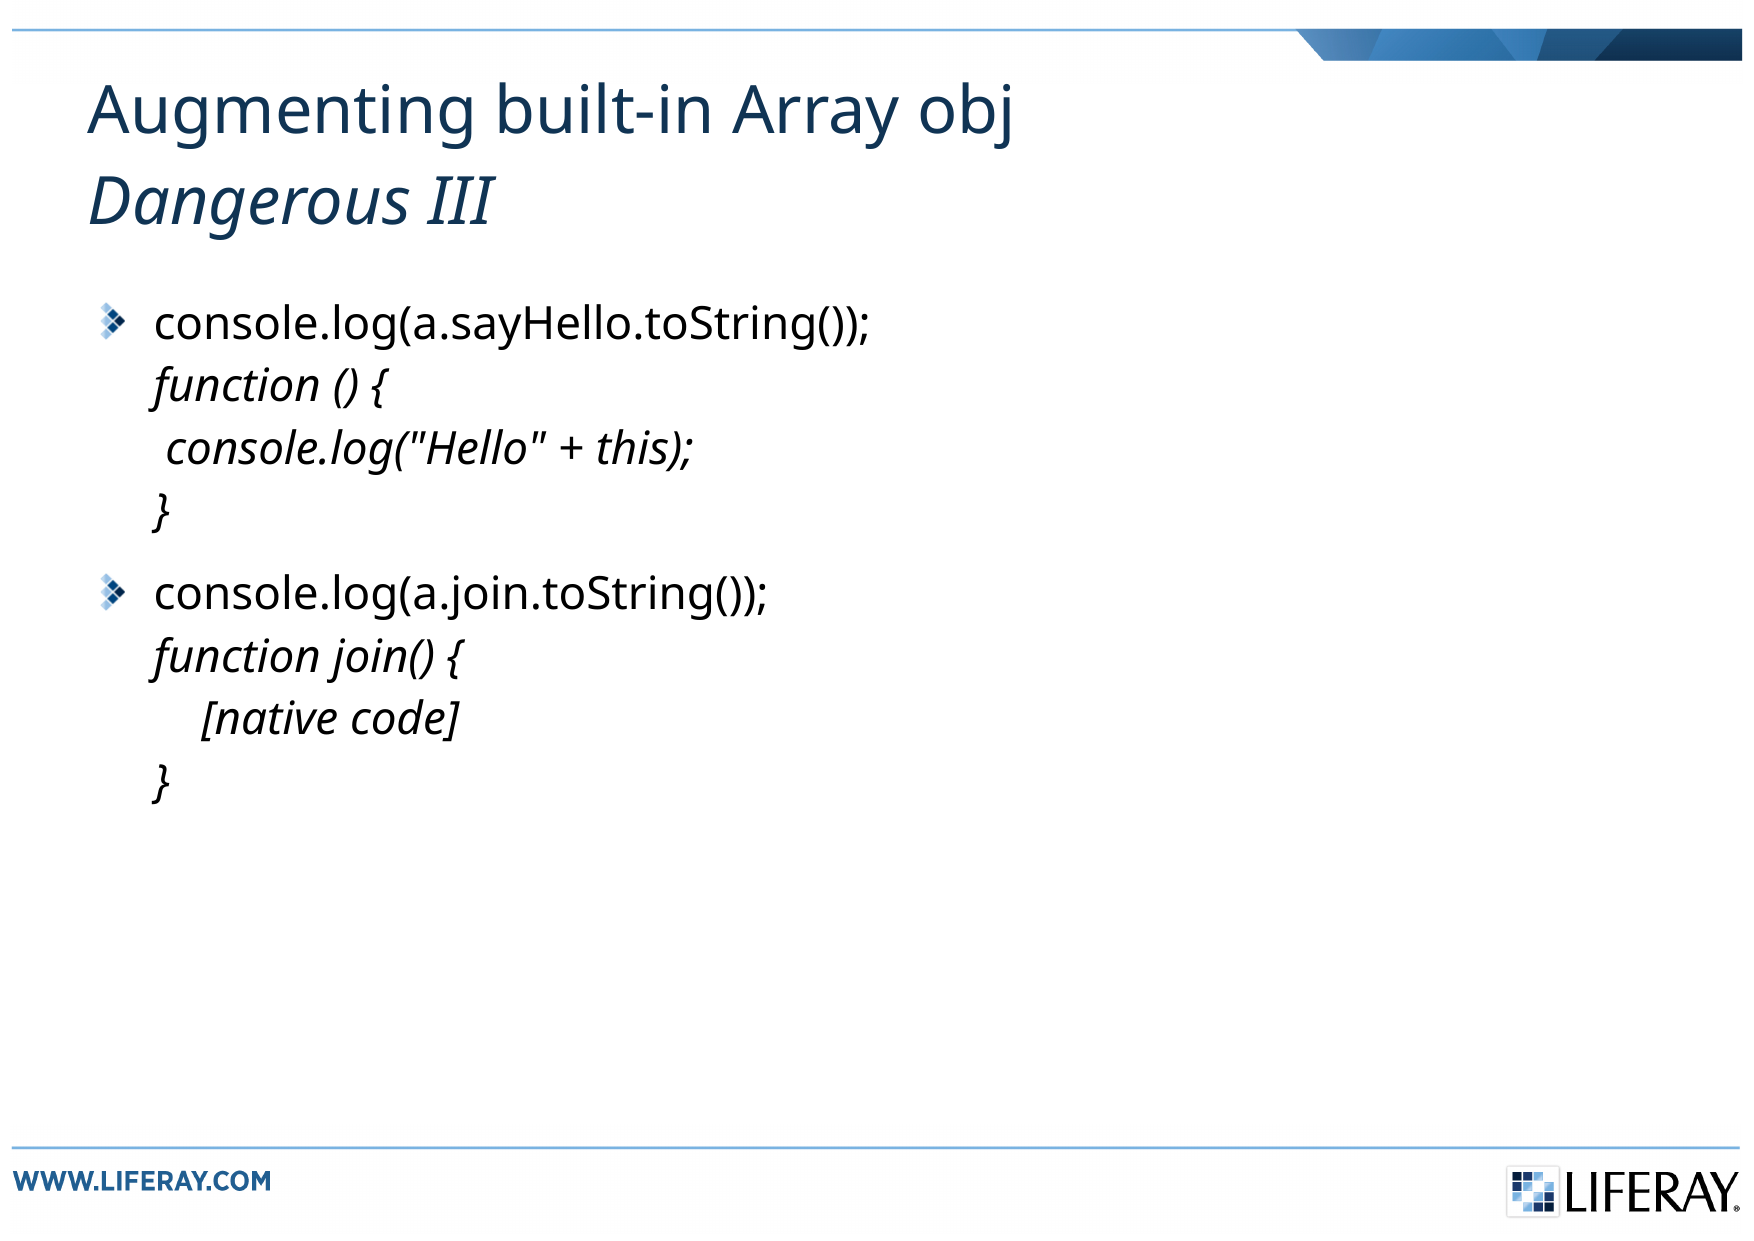

# Augmenting built-in Array obj Dangerous III
console.log(a.sayHello.toString());
function () {
 console.log("Hello" + this);
}
console.log(a.join.toString());
function join() {
 [native code]
}